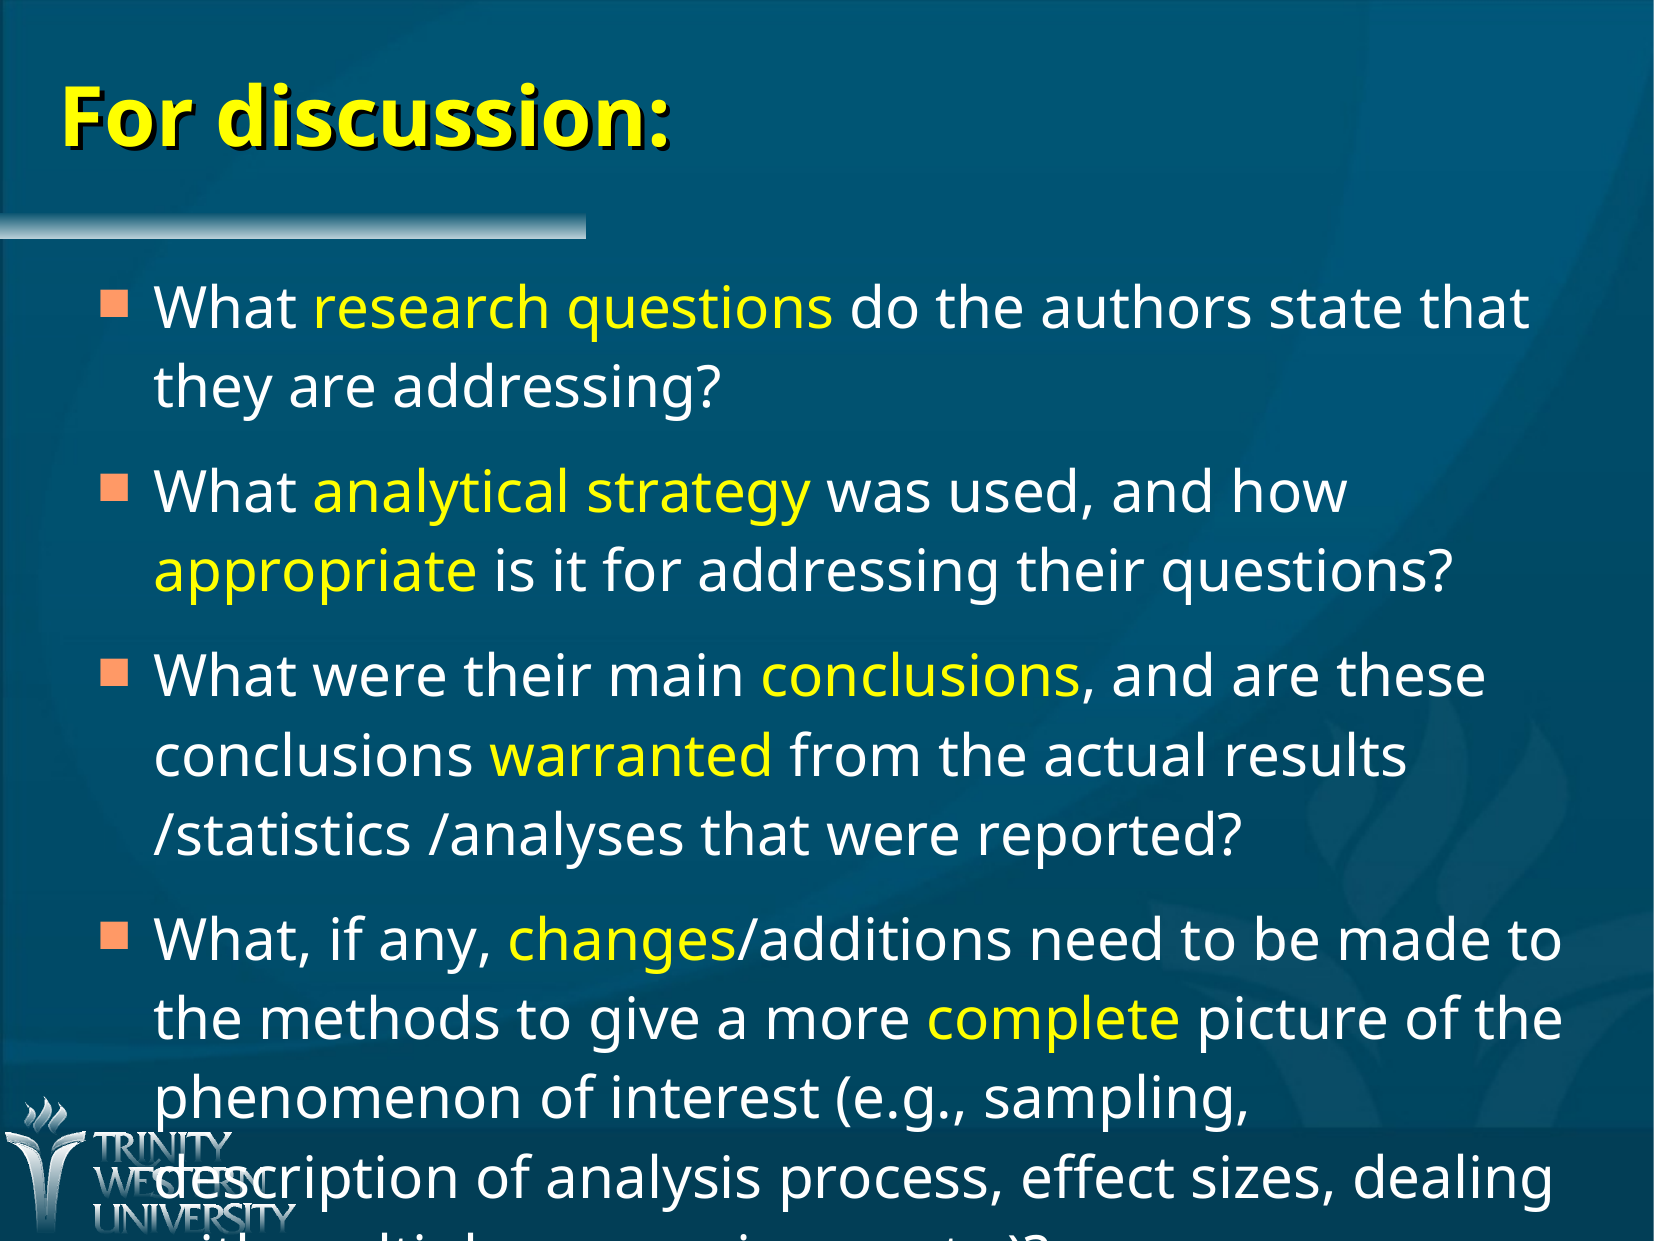

# For discussion:
What research questions do the authors state that they are addressing?
What analytical strategy was used, and how appropriate is it for addressing their questions?
What were their main conclusions, and are these conclusions warranted from the actual results /statistics /analyses that were reported?
What, if any, changes/additions need to be made to the methods to give a more complete picture of the phenomenon of interest (e.g., sampling, description of analysis process, effect sizes, dealing with multiple comparisons, etc.)?